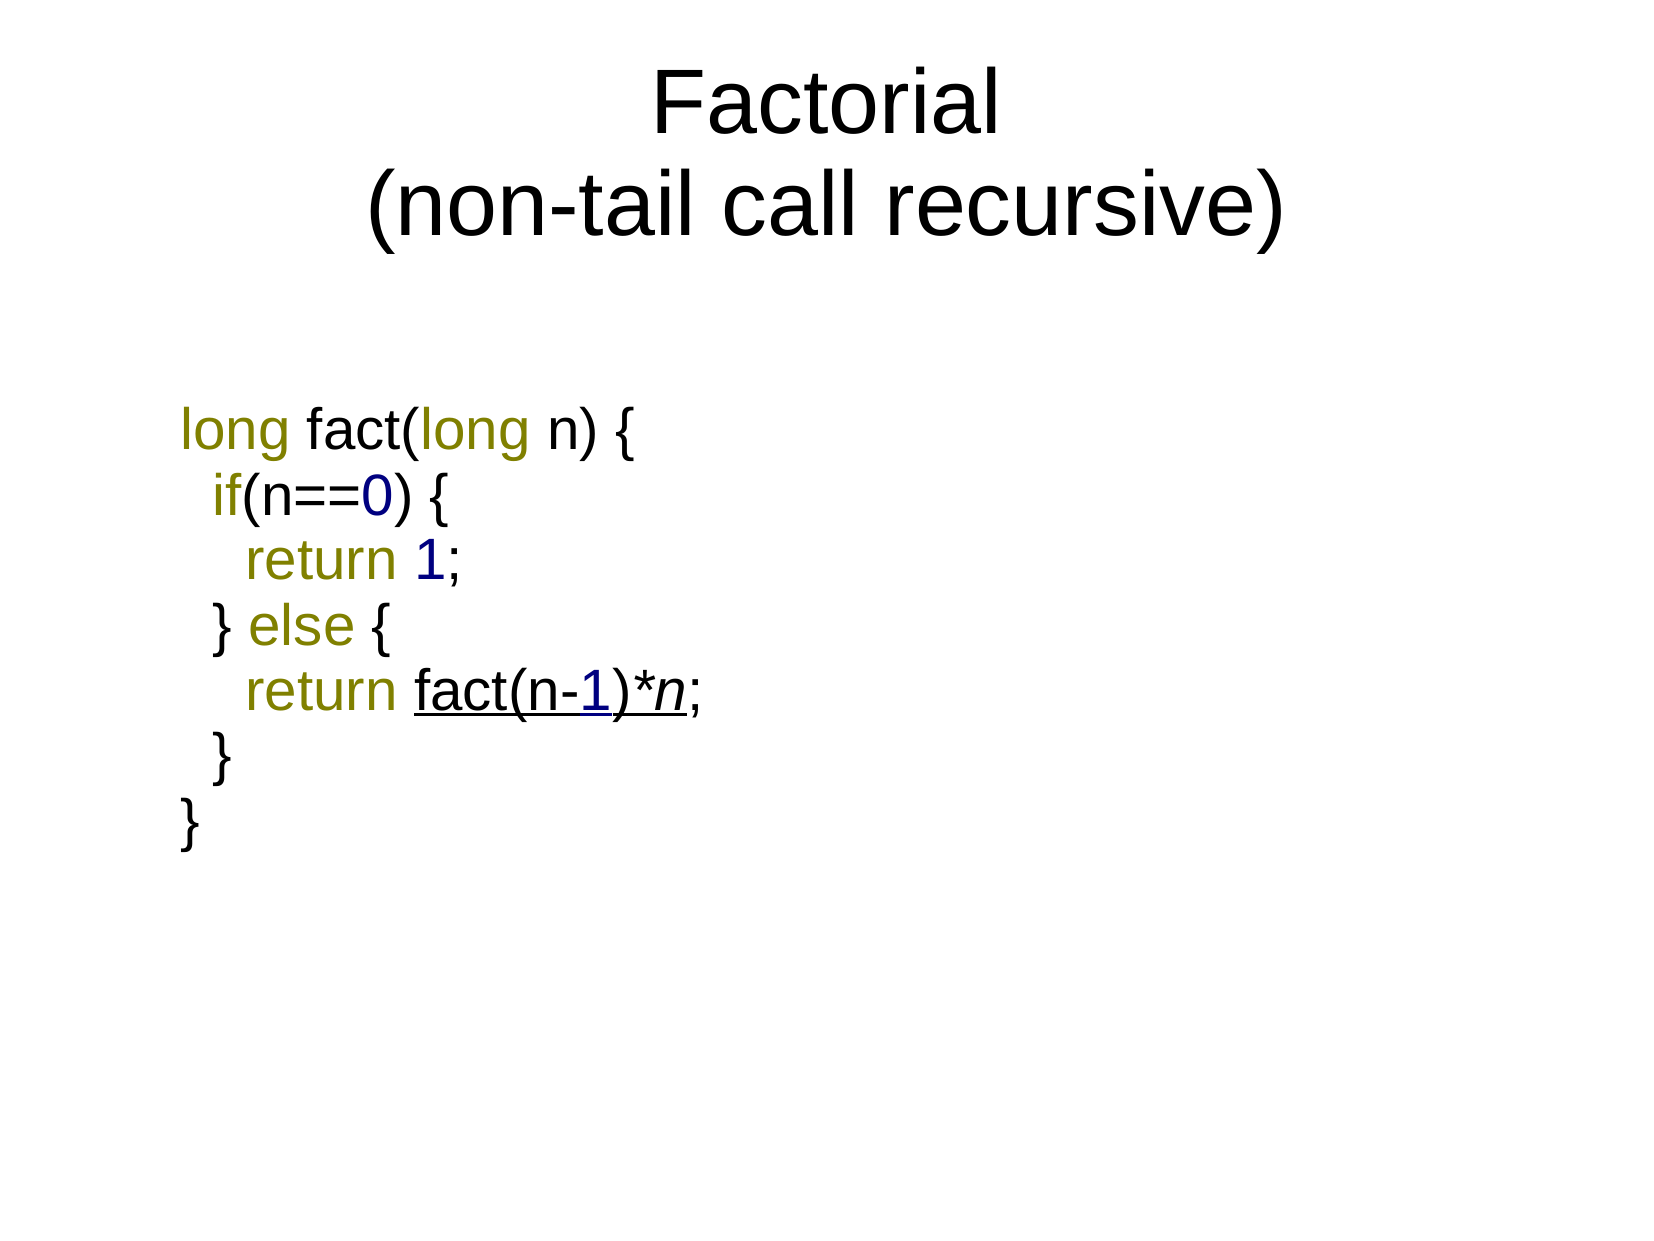

# Factorial (non-tail call recursive)
long fact(long n) {
 if(n==0) {
 return 1;
 } else {
 return fact(n-1)*n;
 }
}